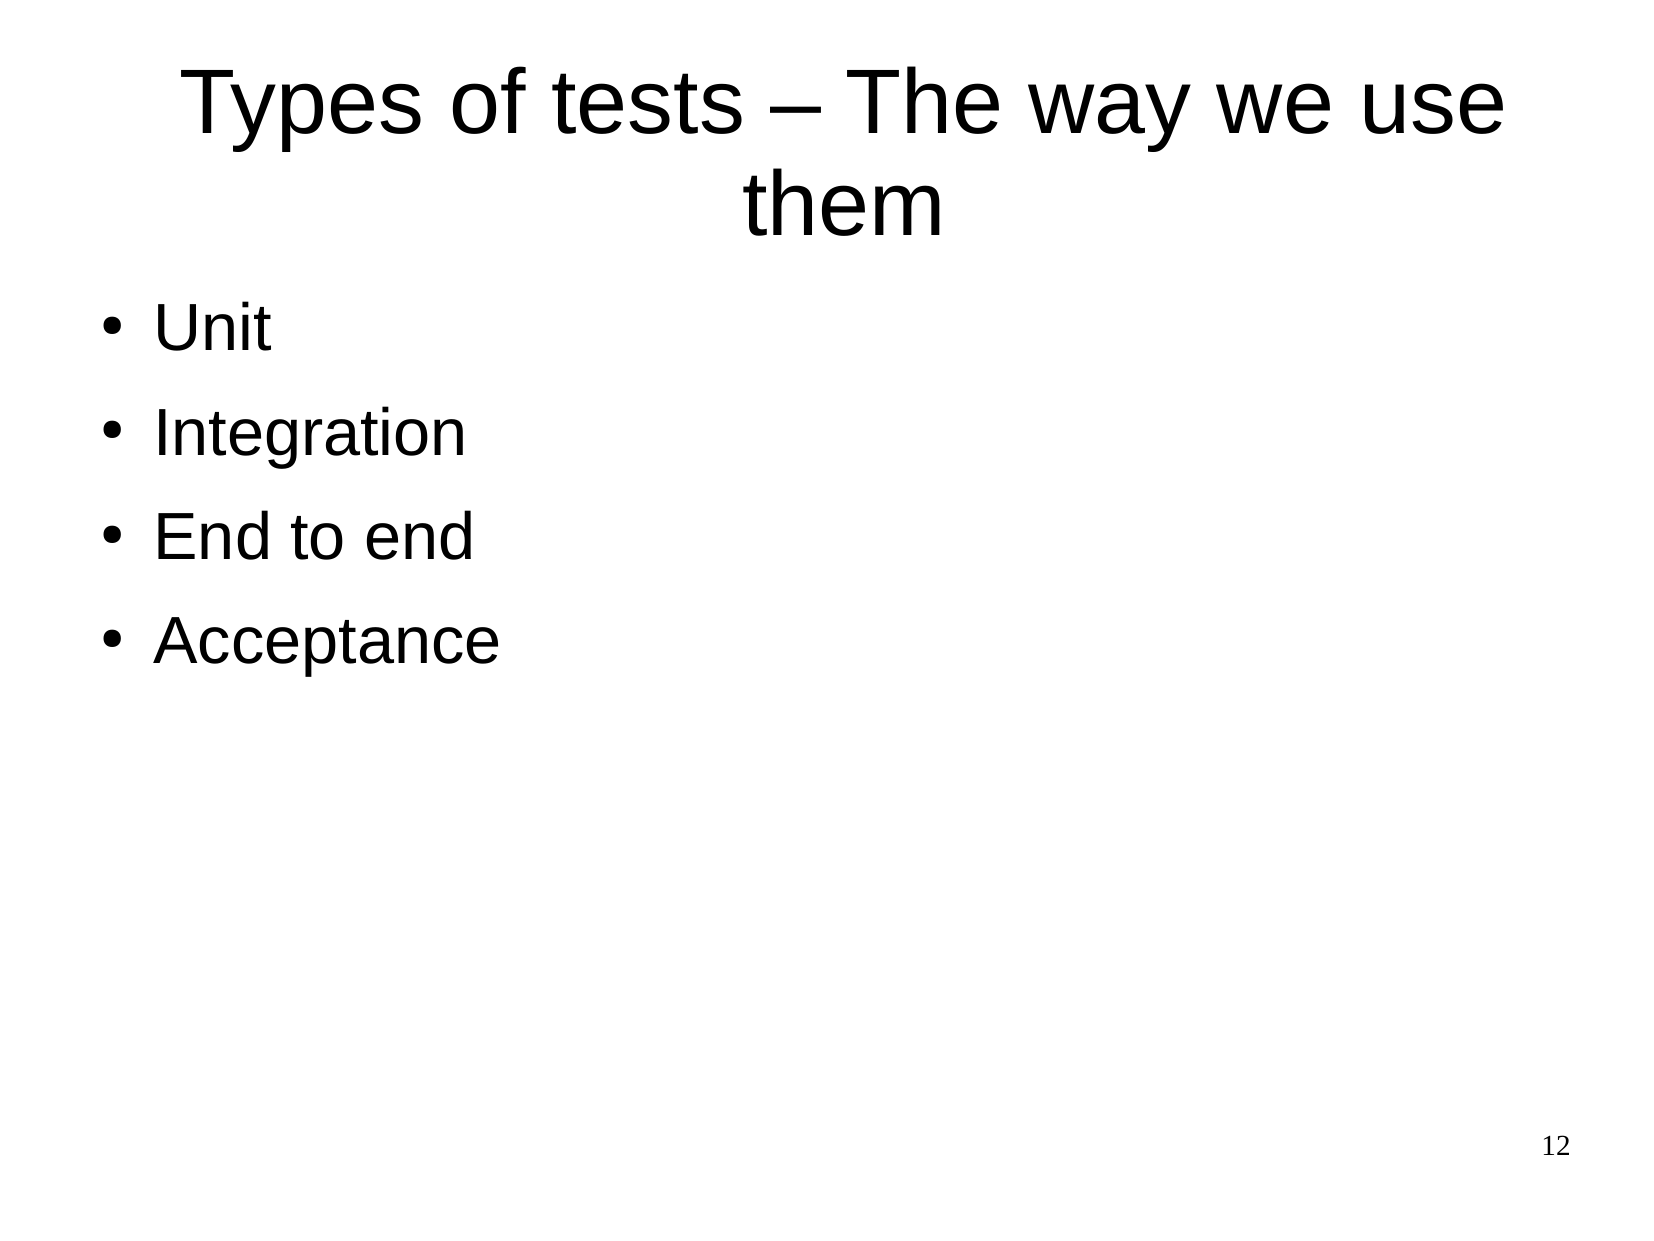

# Types of tests – The way we use them
Unit
Integration
End to end
Acceptance
12